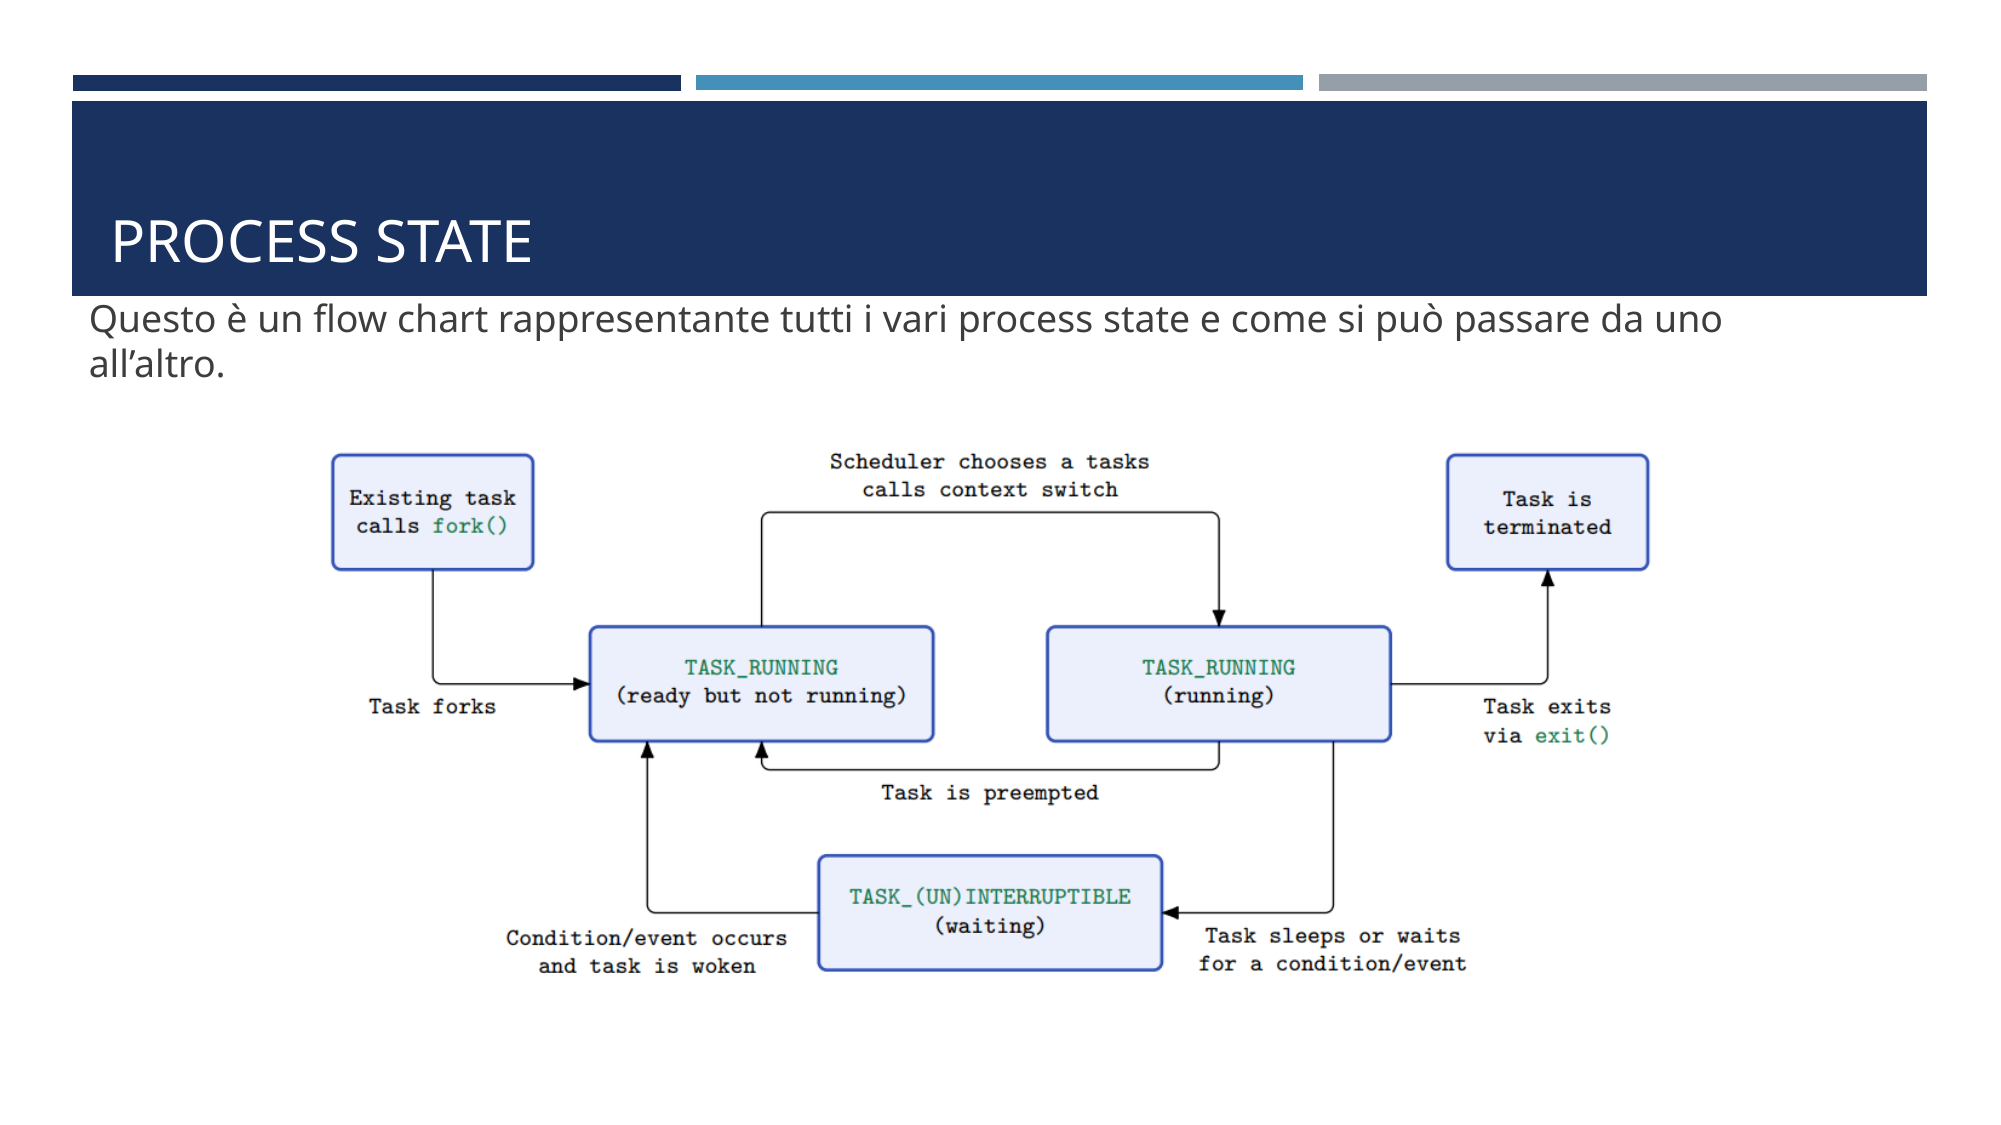

# PROCESS STATE
Questo è un flow chart rappresentante tutti i vari process state e come si può passare da uno all’altro.